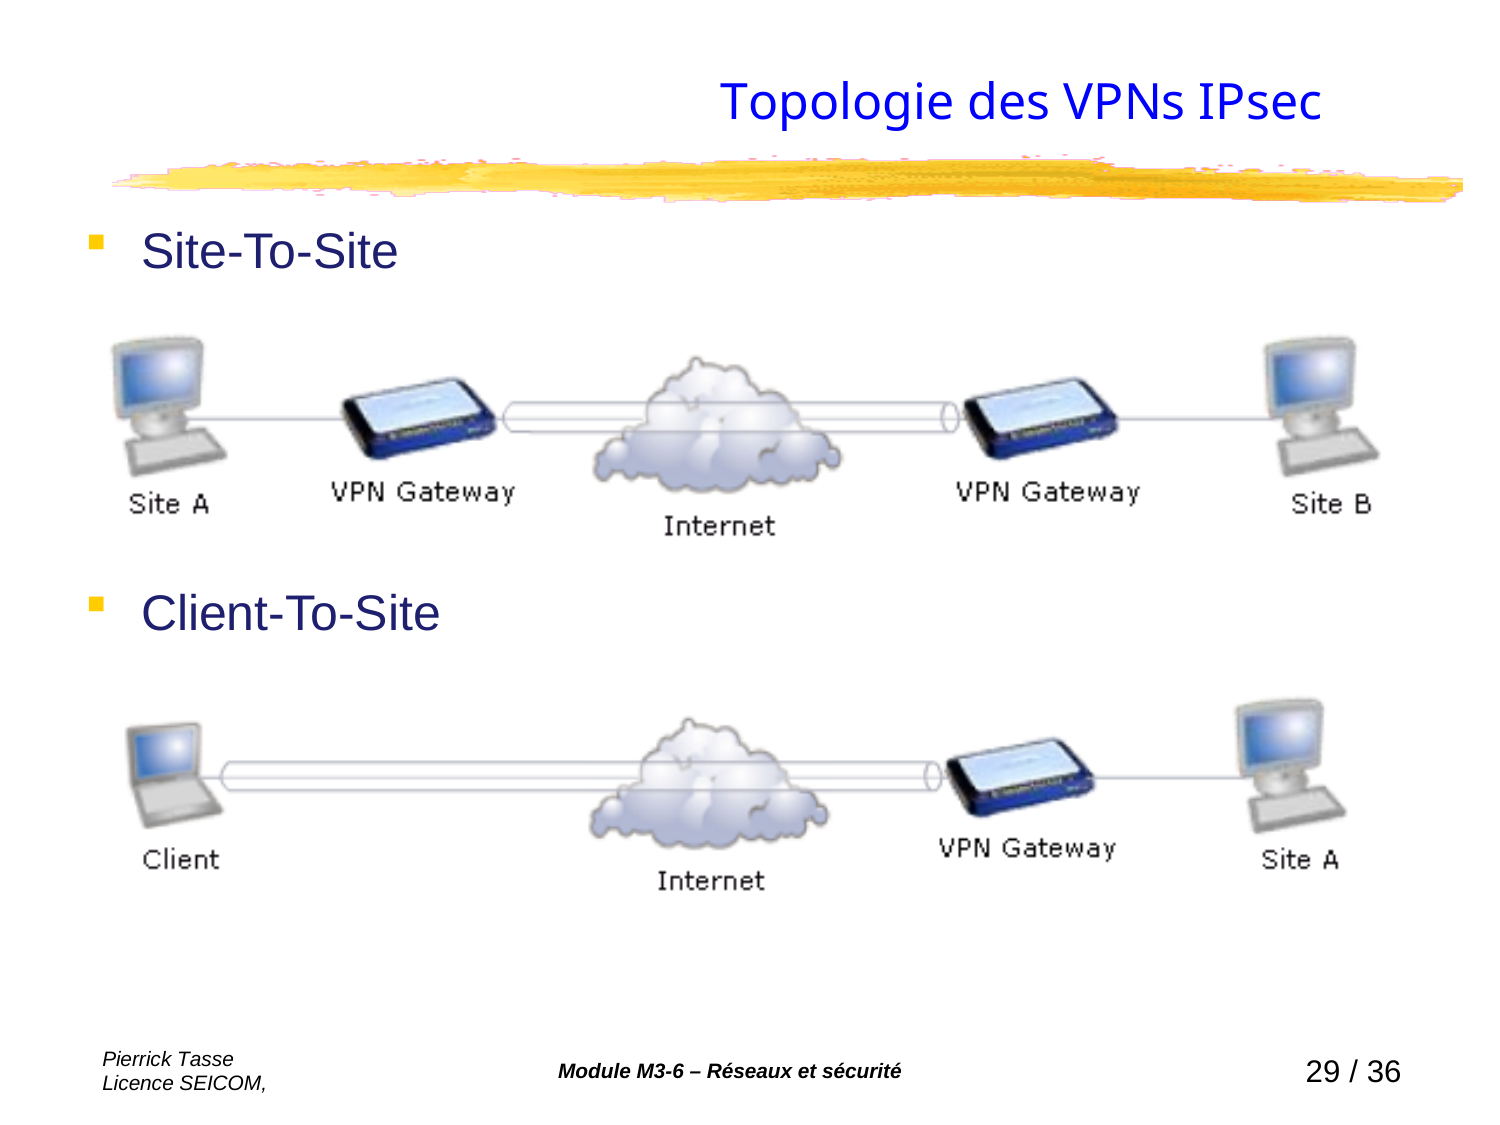

# Topologie des VPNs IPsec
Site-To-Site
Client-To-Site
29